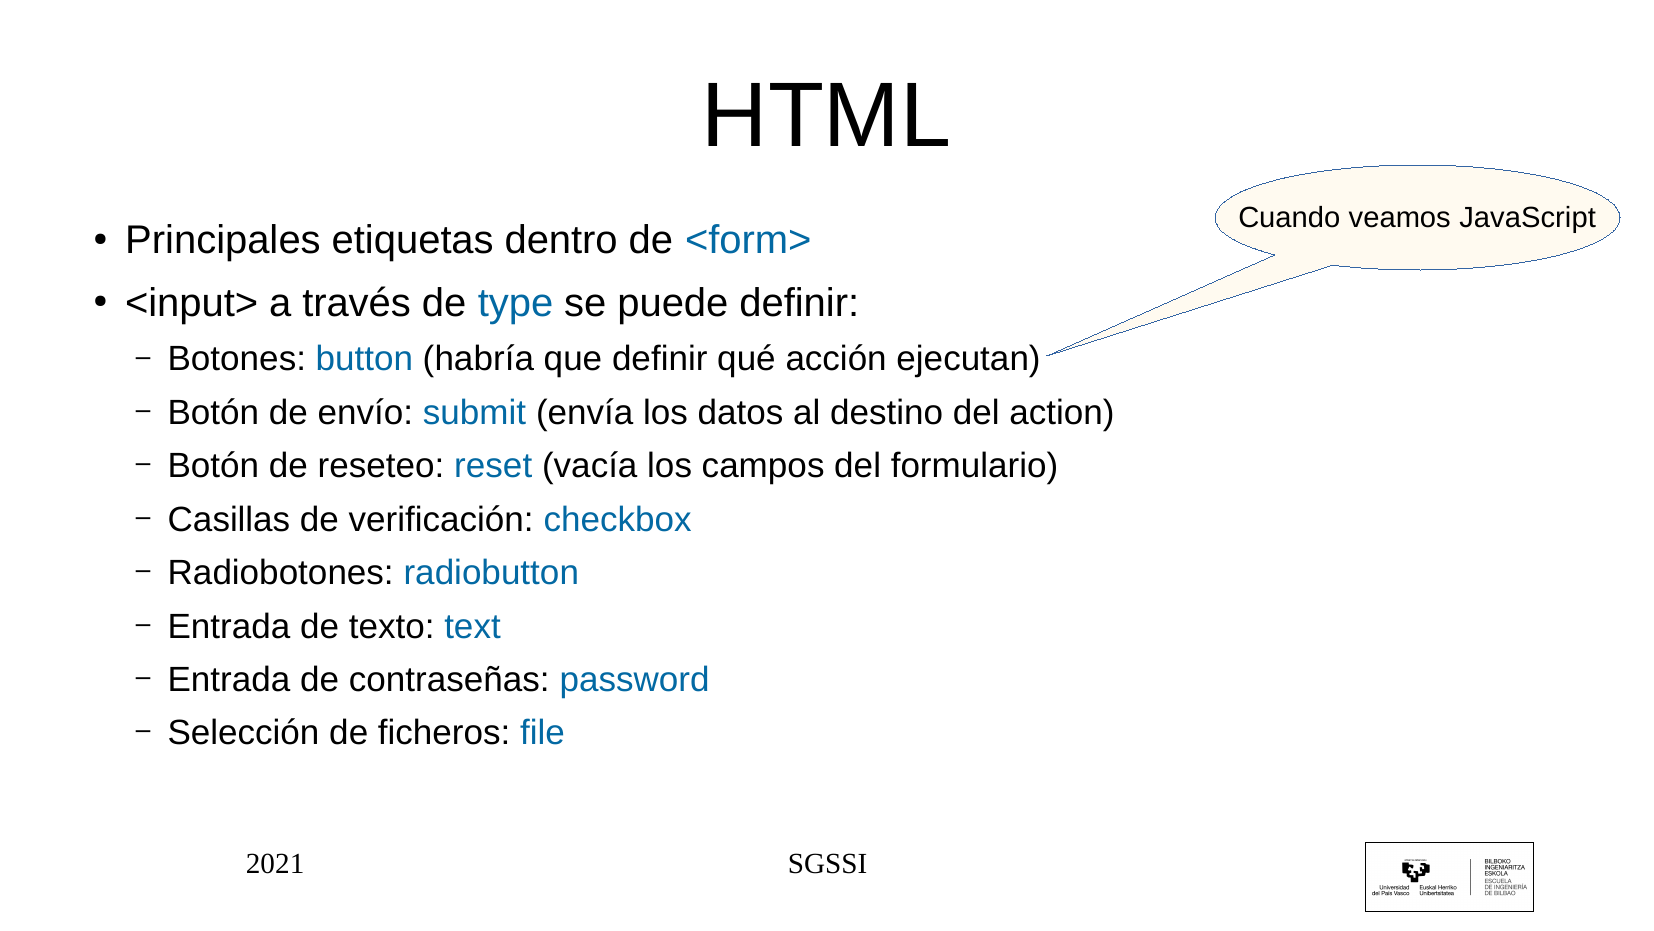

# HTML
Cuando veamos JavaScript
Principales etiquetas dentro de <form>
<input> a través de type se puede definir:
Botones: button (habría que definir qué acción ejecutan)
Botón de envío: submit (envía los datos al destino del action)
Botón de reseteo: reset (vacía los campos del formulario)
Casillas de verificación: checkbox
Radiobotones: radiobutton
Entrada de texto: text
Entrada de contraseñas: password
Selección de ficheros: file